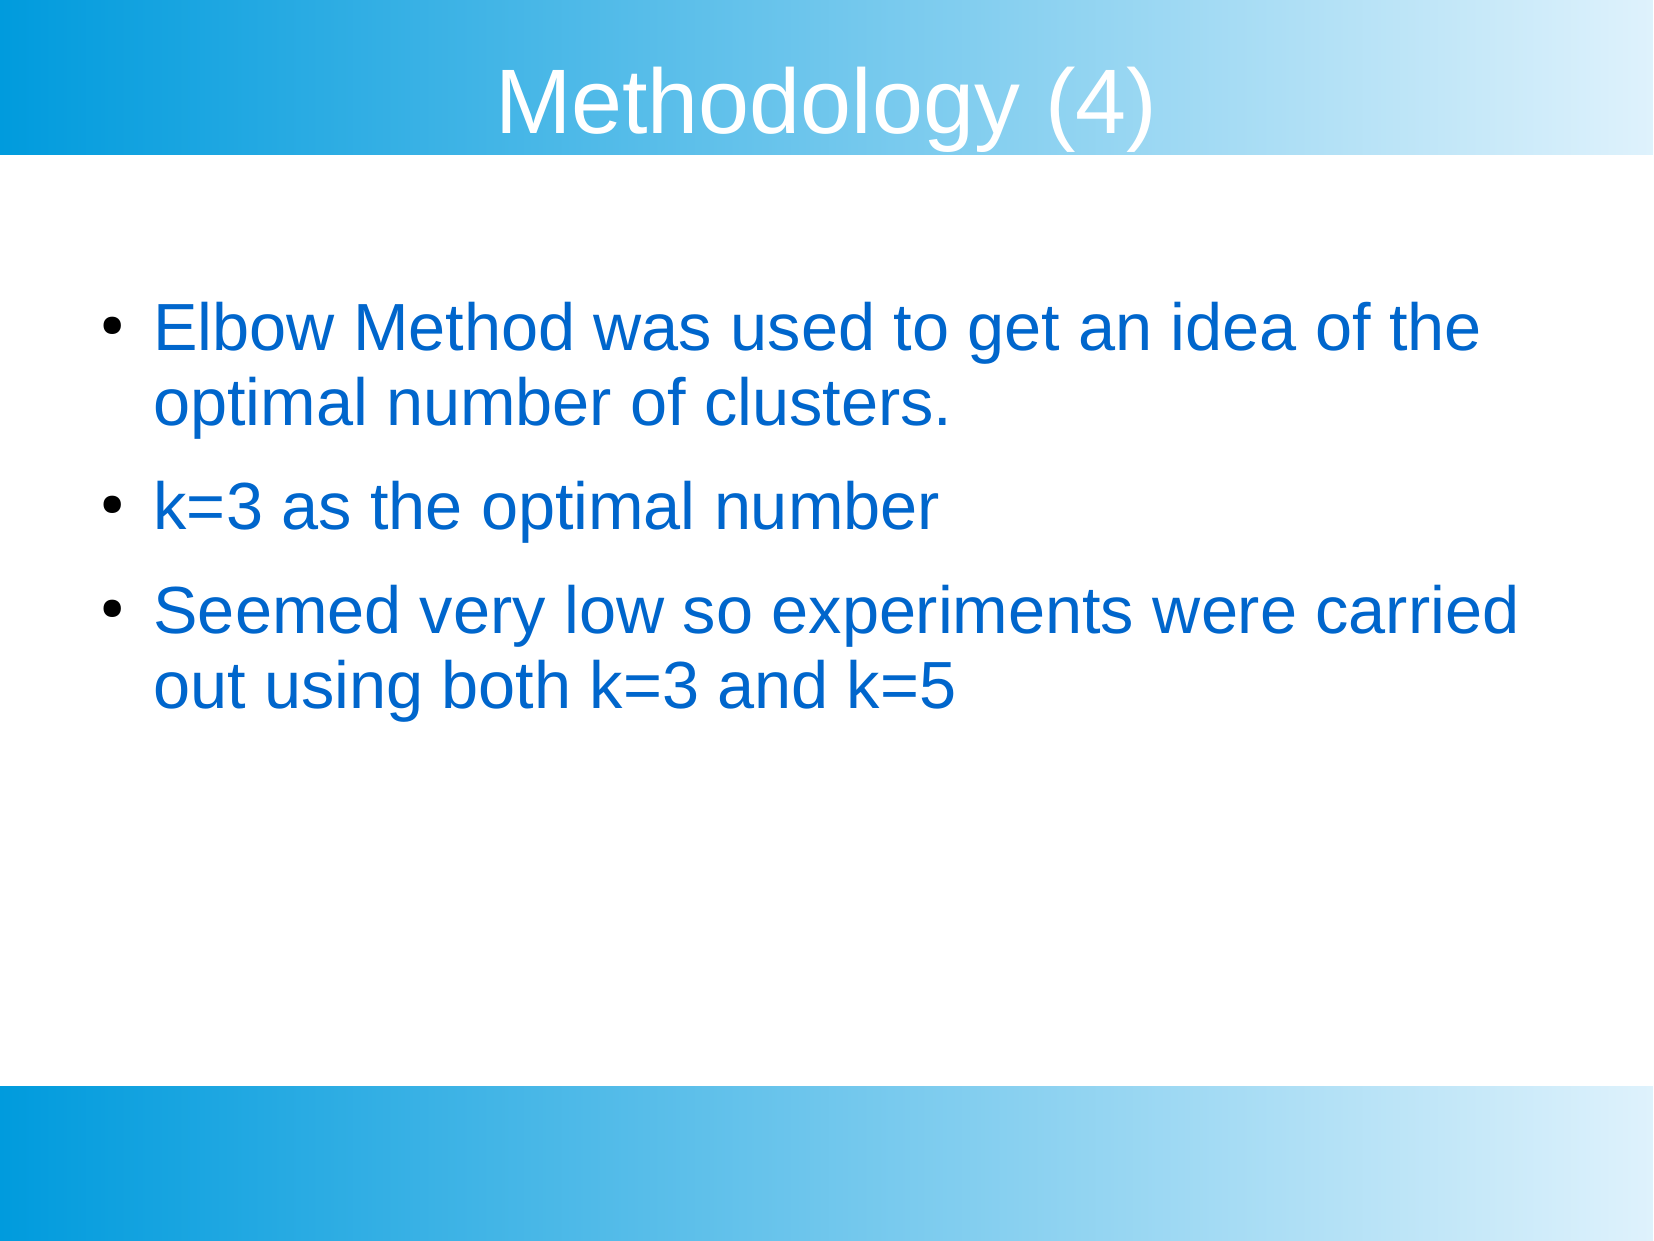

# Methodology (4)
Elbow Method was used to get an idea of the optimal number of clusters.
k=3 as the optimal number
Seemed very low so experiments were carried out using both k=3 and k=5